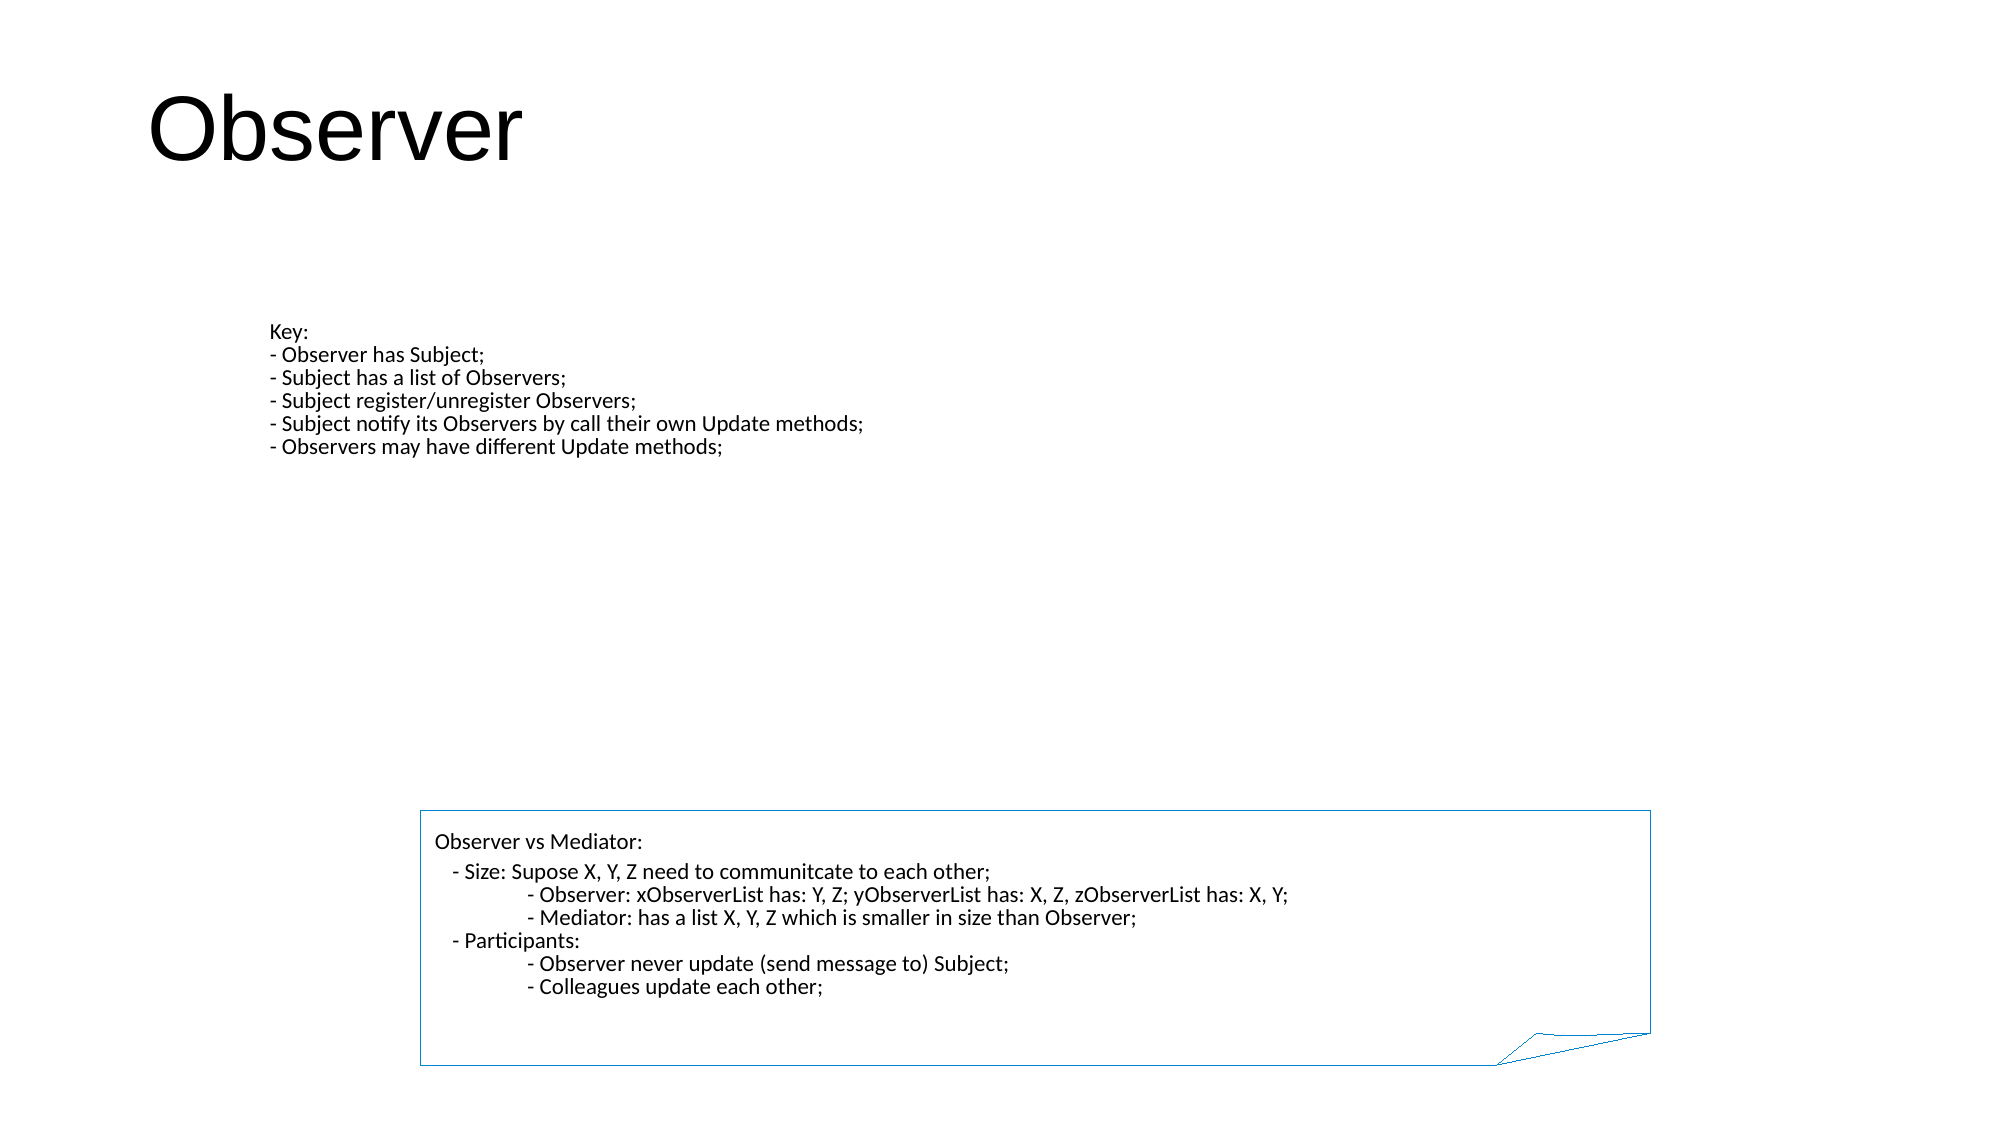

# Observer
Key:
- Observer has Subject;
- Subject has a list of Observers;
- Subject register/unregister Observers;
- Subject notify its Observers by call their own Update methods;
- Observers may have different Update methods;
Observer vs Mediator:
- Size: Supose X, Y, Z need to communitcate to each other;
	- Observer: xObserverList has: Y, Z; yObserverList has: X, Z, zObserverList has: X, Y;
	- Mediator: has a list X, Y, Z which is smaller in size than Observer;
- Participants:
	- Observer never update (send message to) Subject;
	- Colleagues update each other;